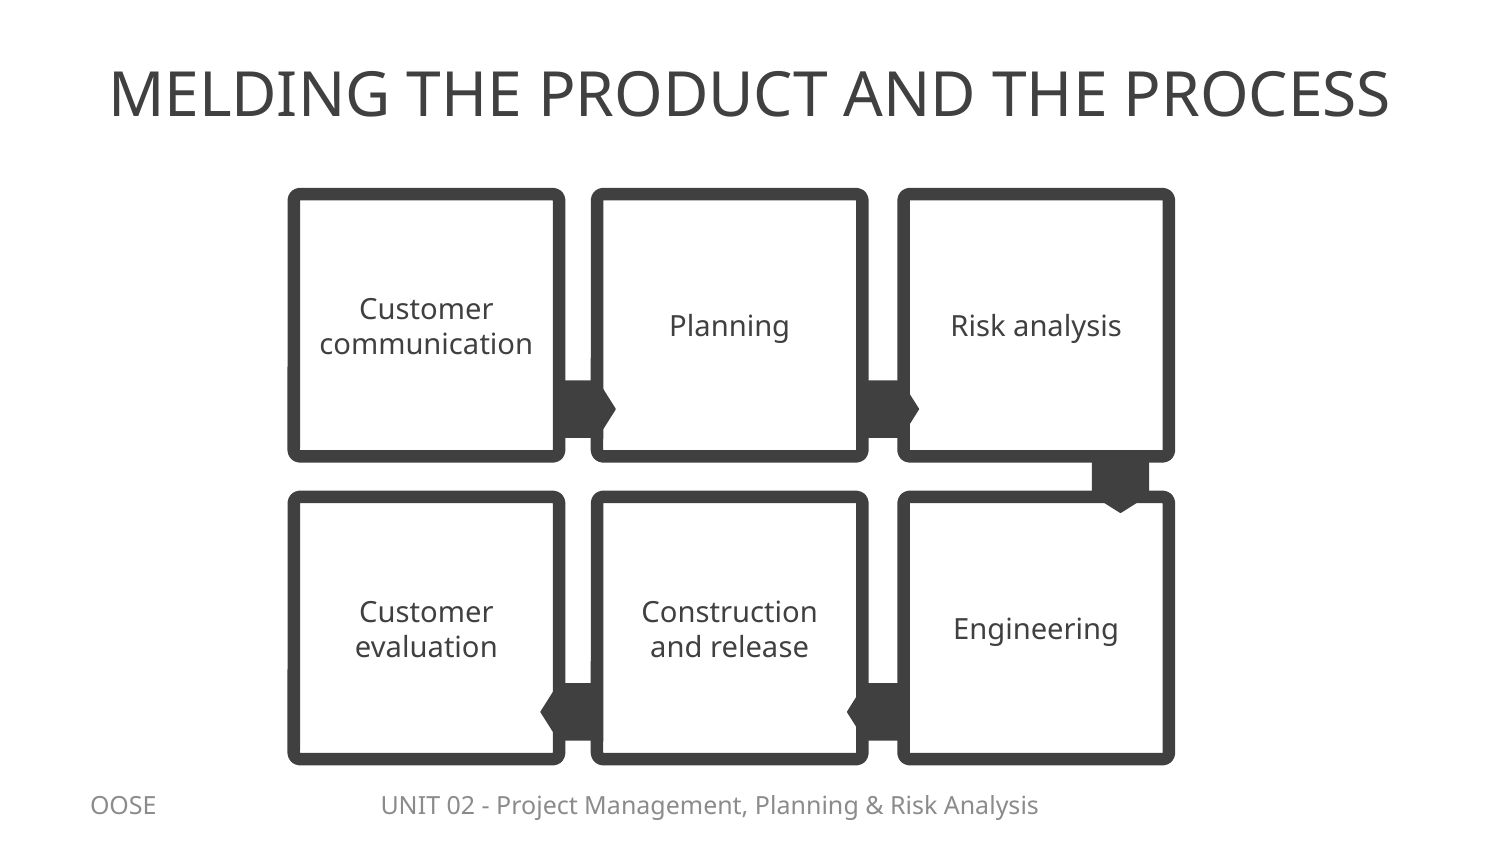

# Melding the product and the process
Customer communication
Planning
Risk analysis
Customer evaluation
Construction and release
Engineering
OOSE
UNIT 02 - Project Management, Planning & Risk Analysis